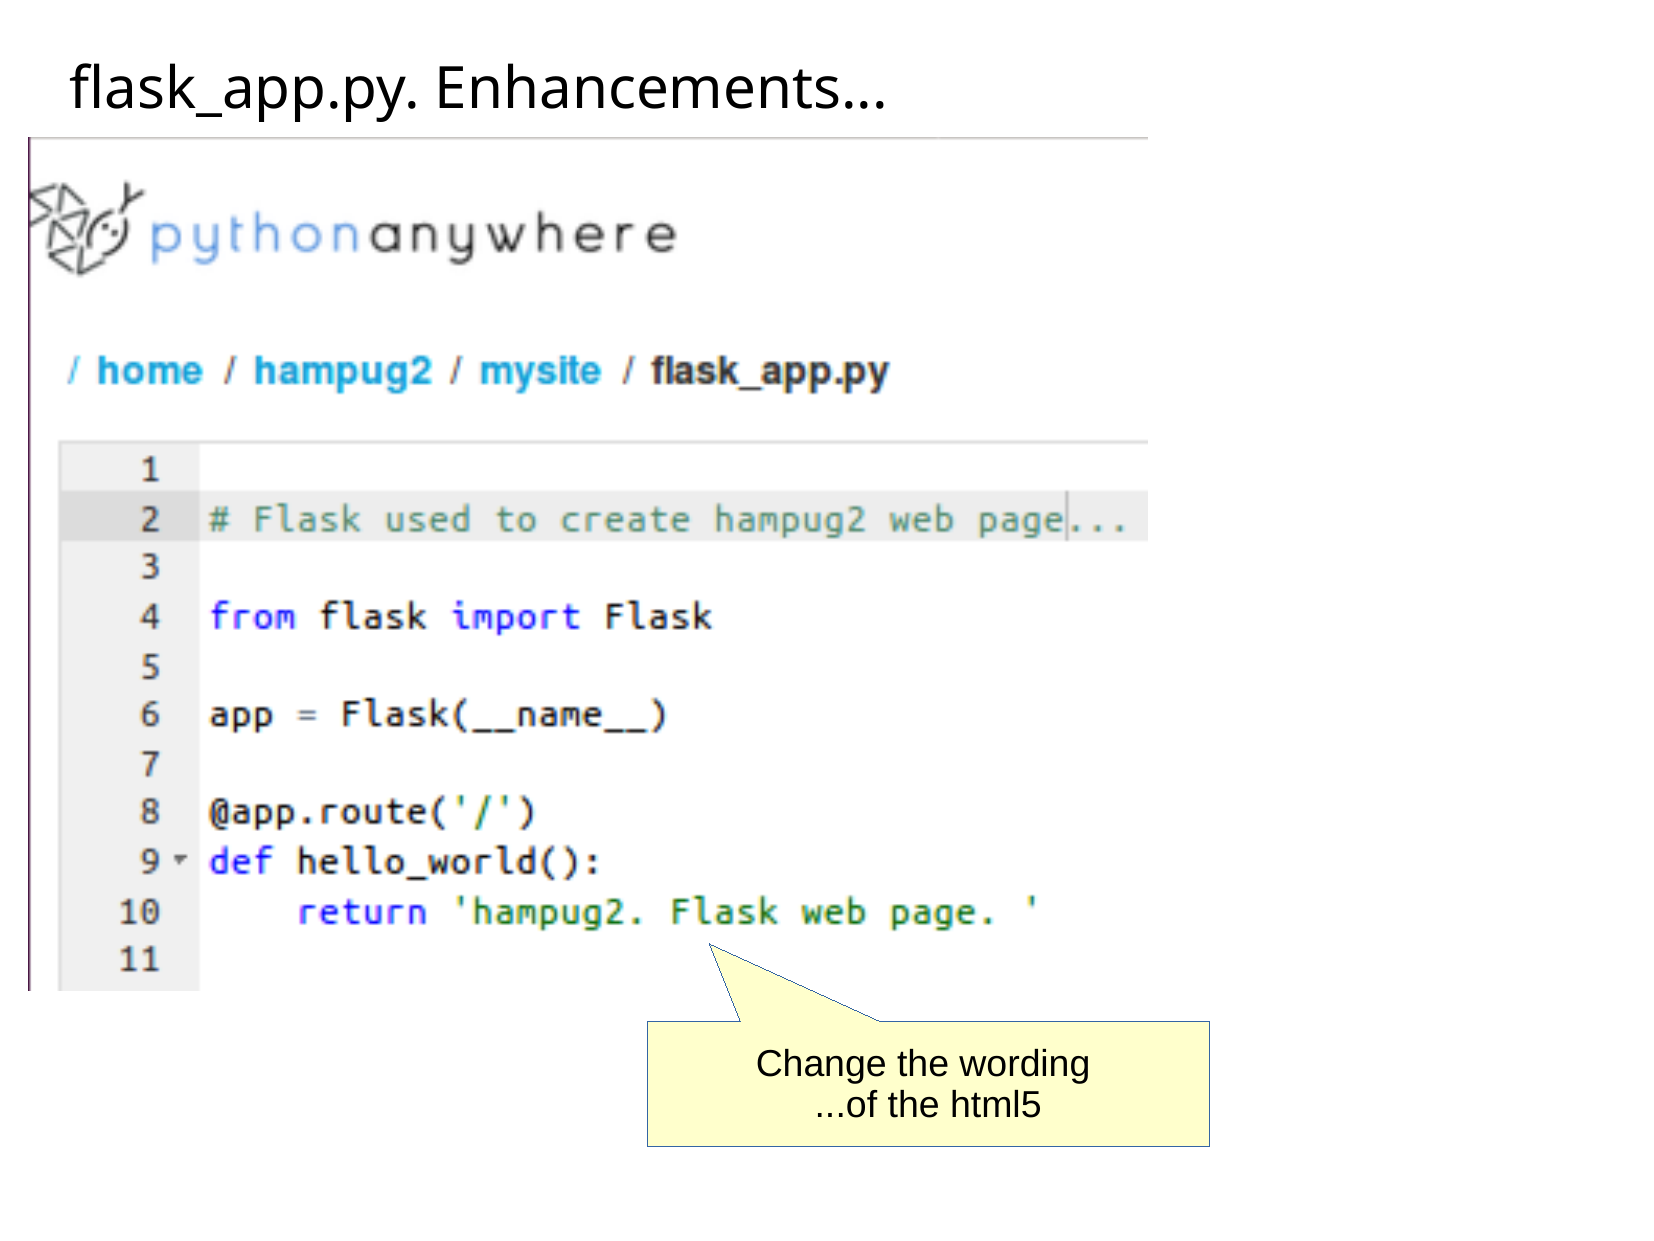

flask_app.py. Enhancements...
Change the wording
...of the html5